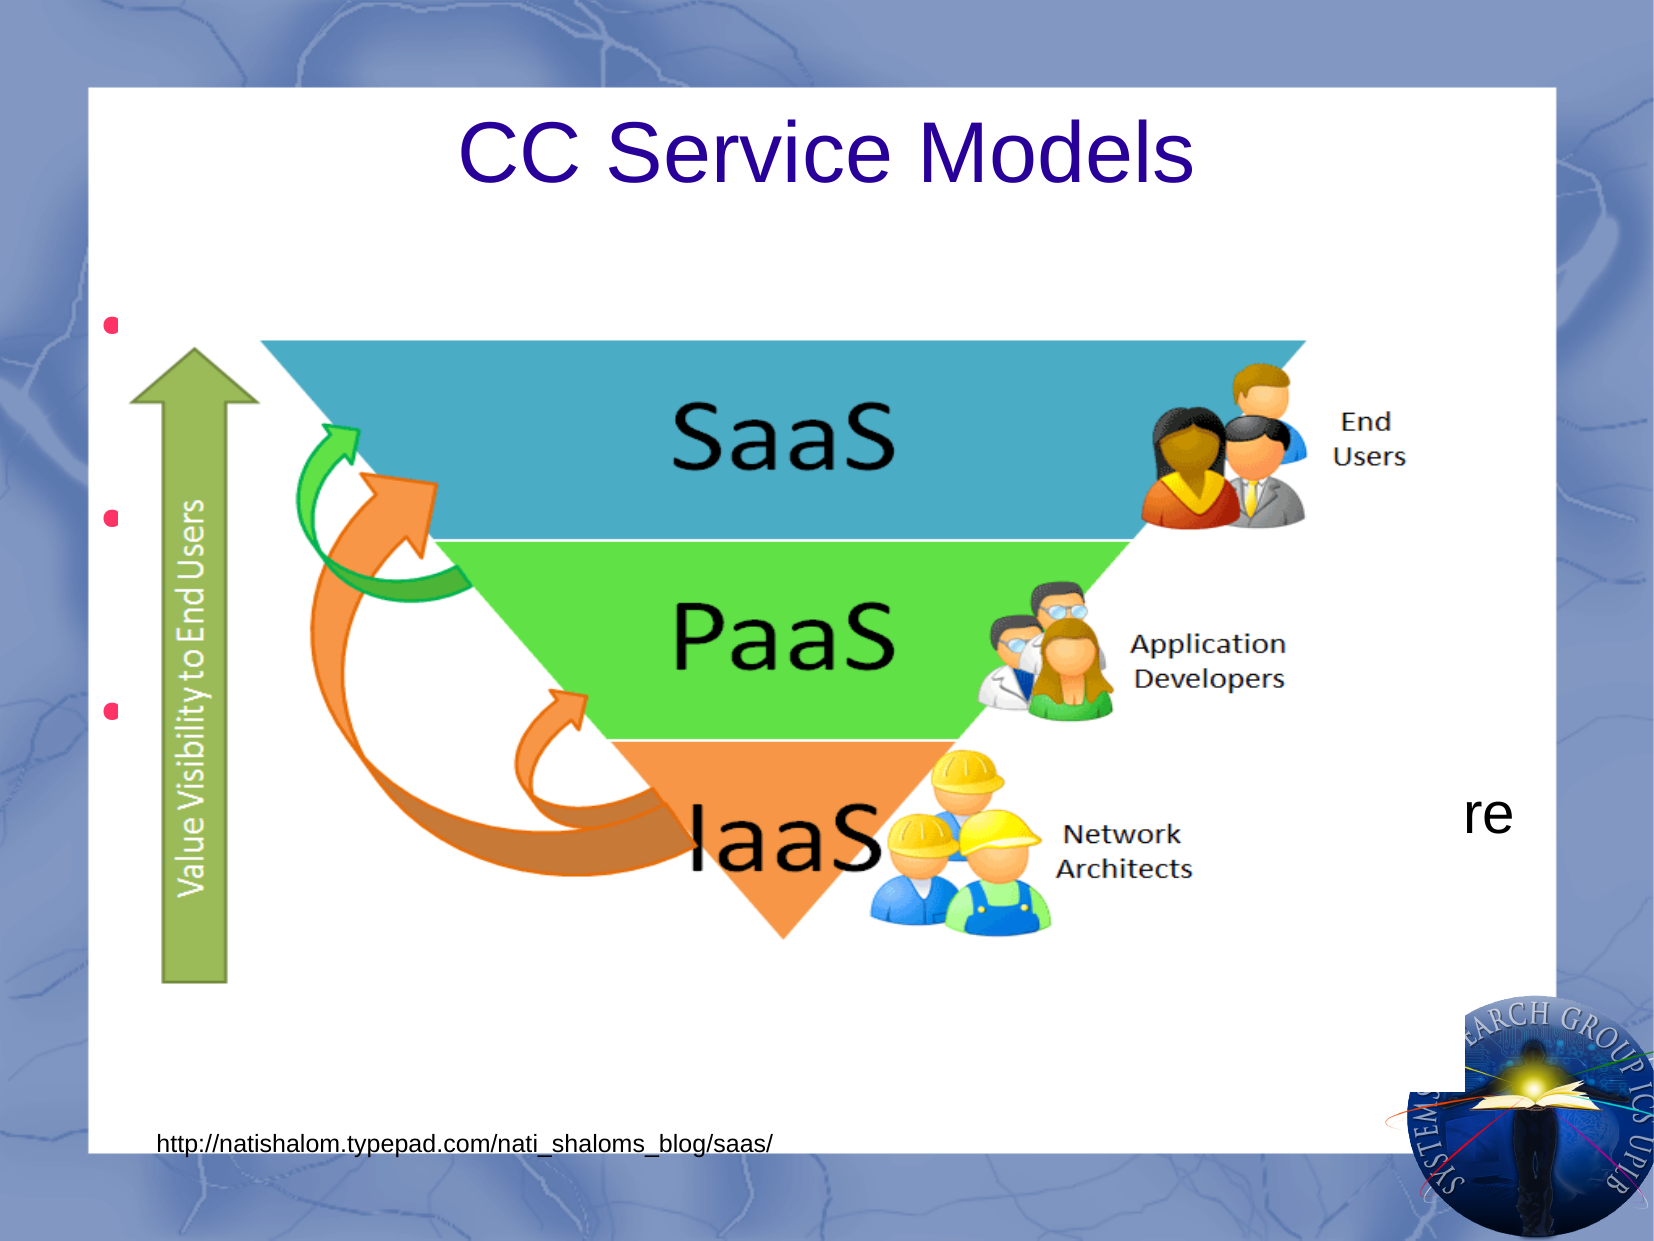

# CC Service Models
Software-as-a-Service (SaaS)
ex. Google Docs, Dropbox
Platform-as-a-Service (PaaS)
ex. Google App Engine, Heroku
Infrastructure-as-a-Service (IaaS)
ex. Amazon EC2, Rackspace, Microsoft Azure
http://natishalom.typepad.com/nati_shaloms_blog/saas/